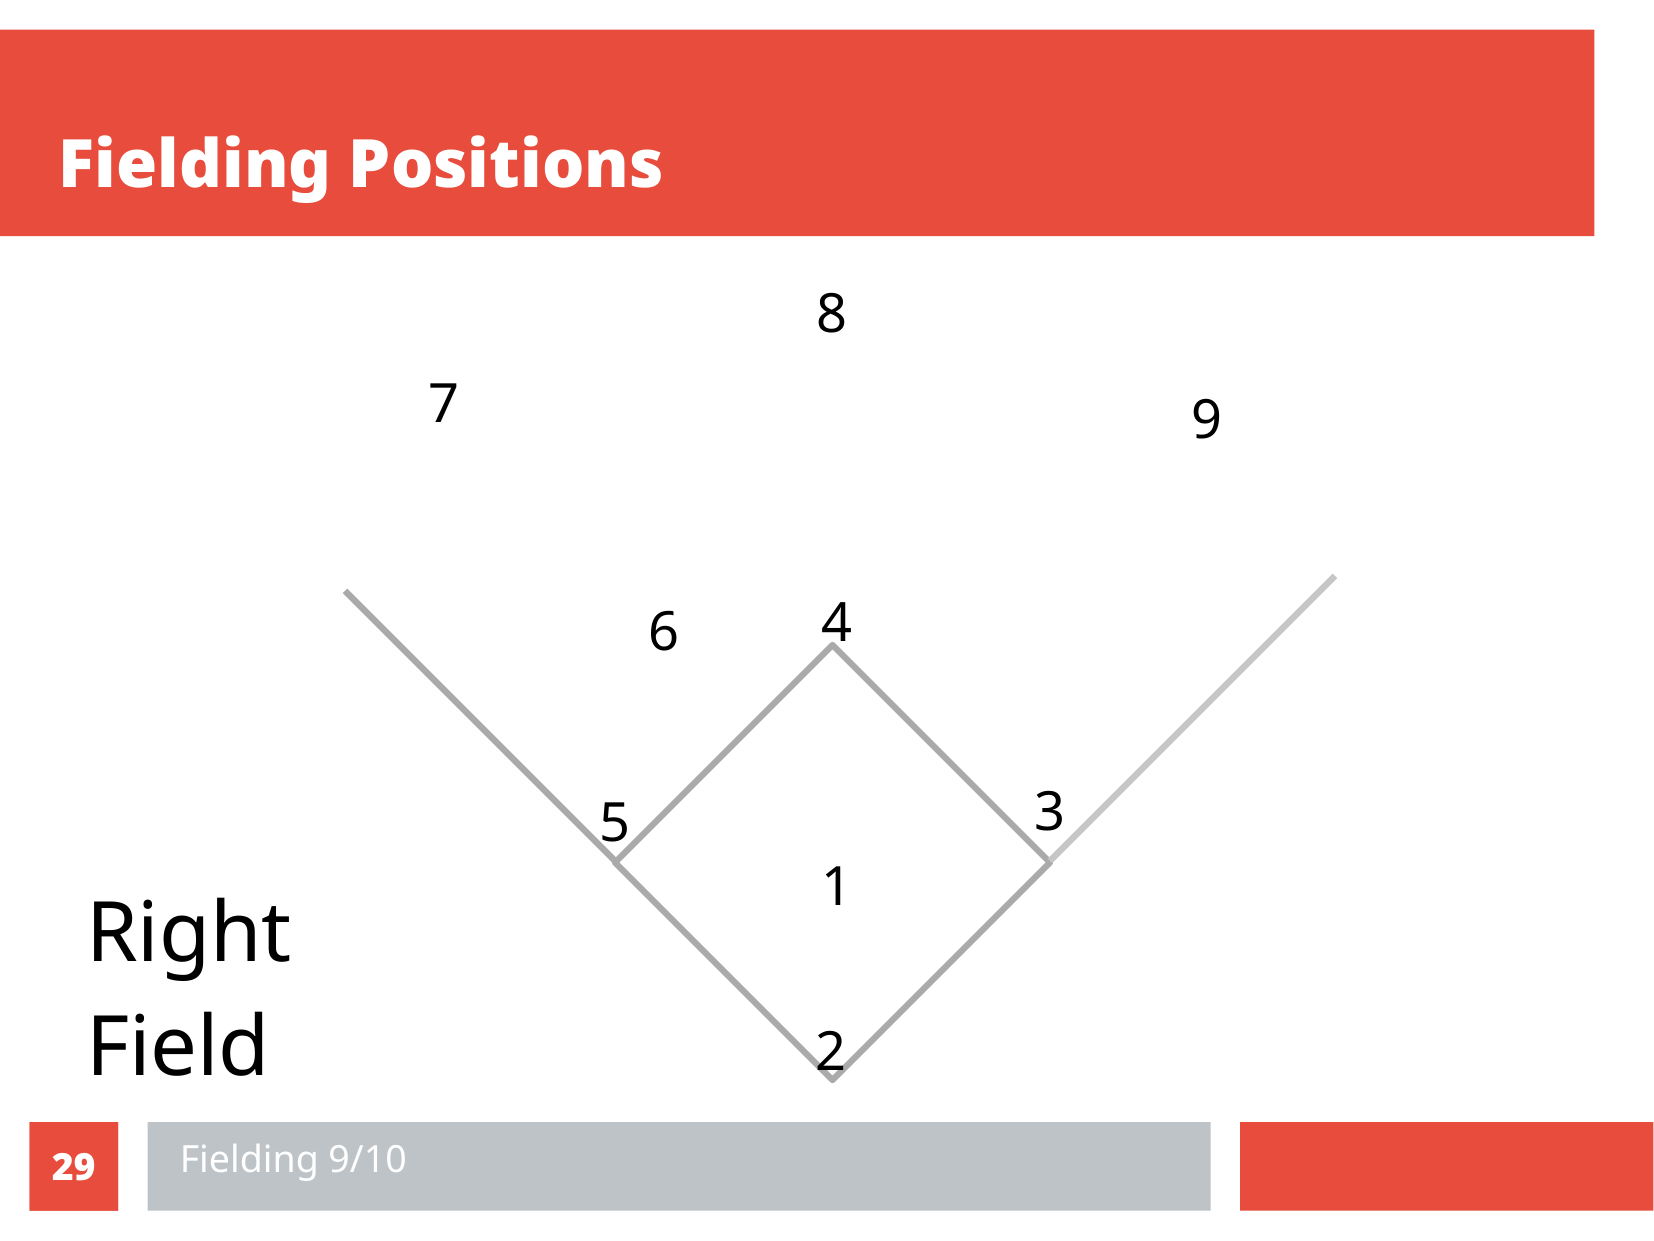

# Fielding Positions
8
7
9
4
6
3
5
1
Right Field
2
29
Fielding 9/10